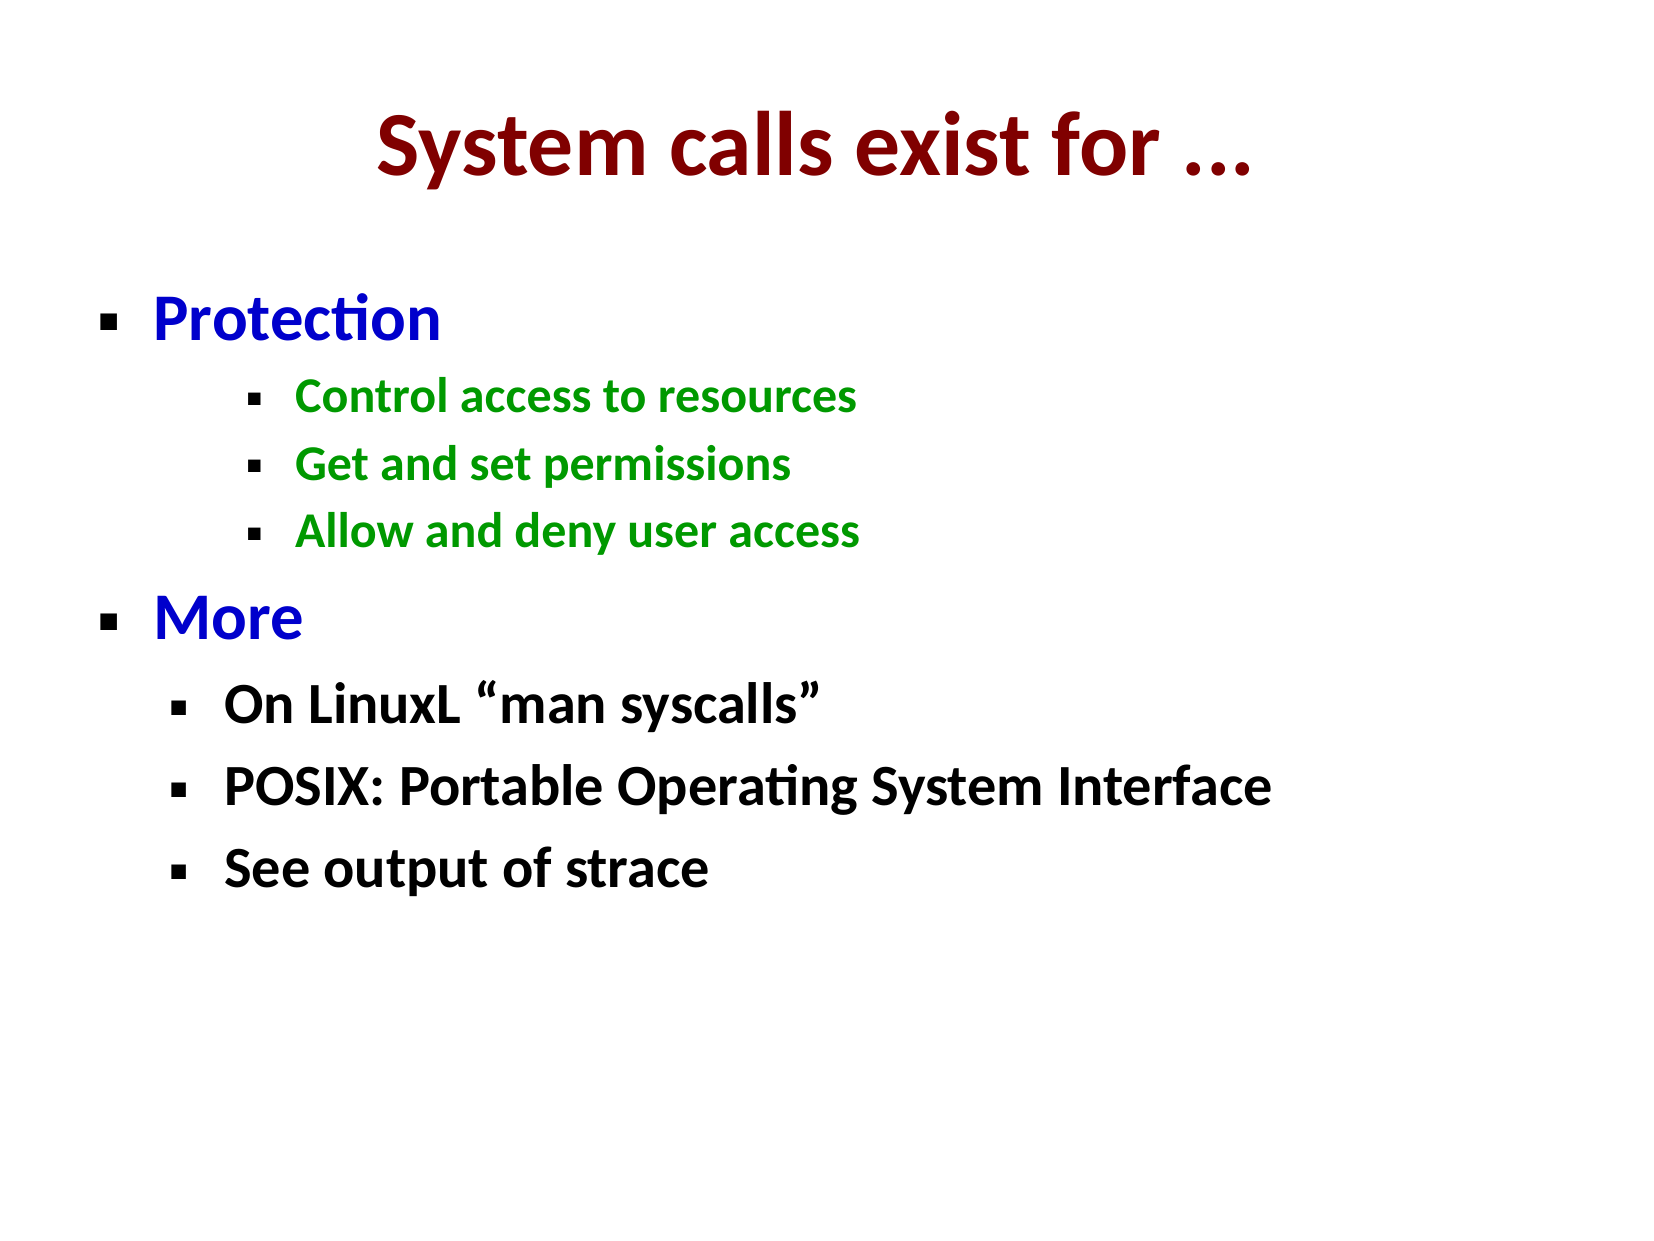

# System calls exist for ...
Protection
Control access to resources
Get and set permissions
Allow and deny user access
More
On LinuxL “man syscalls”
POSIX: Portable Operating System Interface
See output of strace